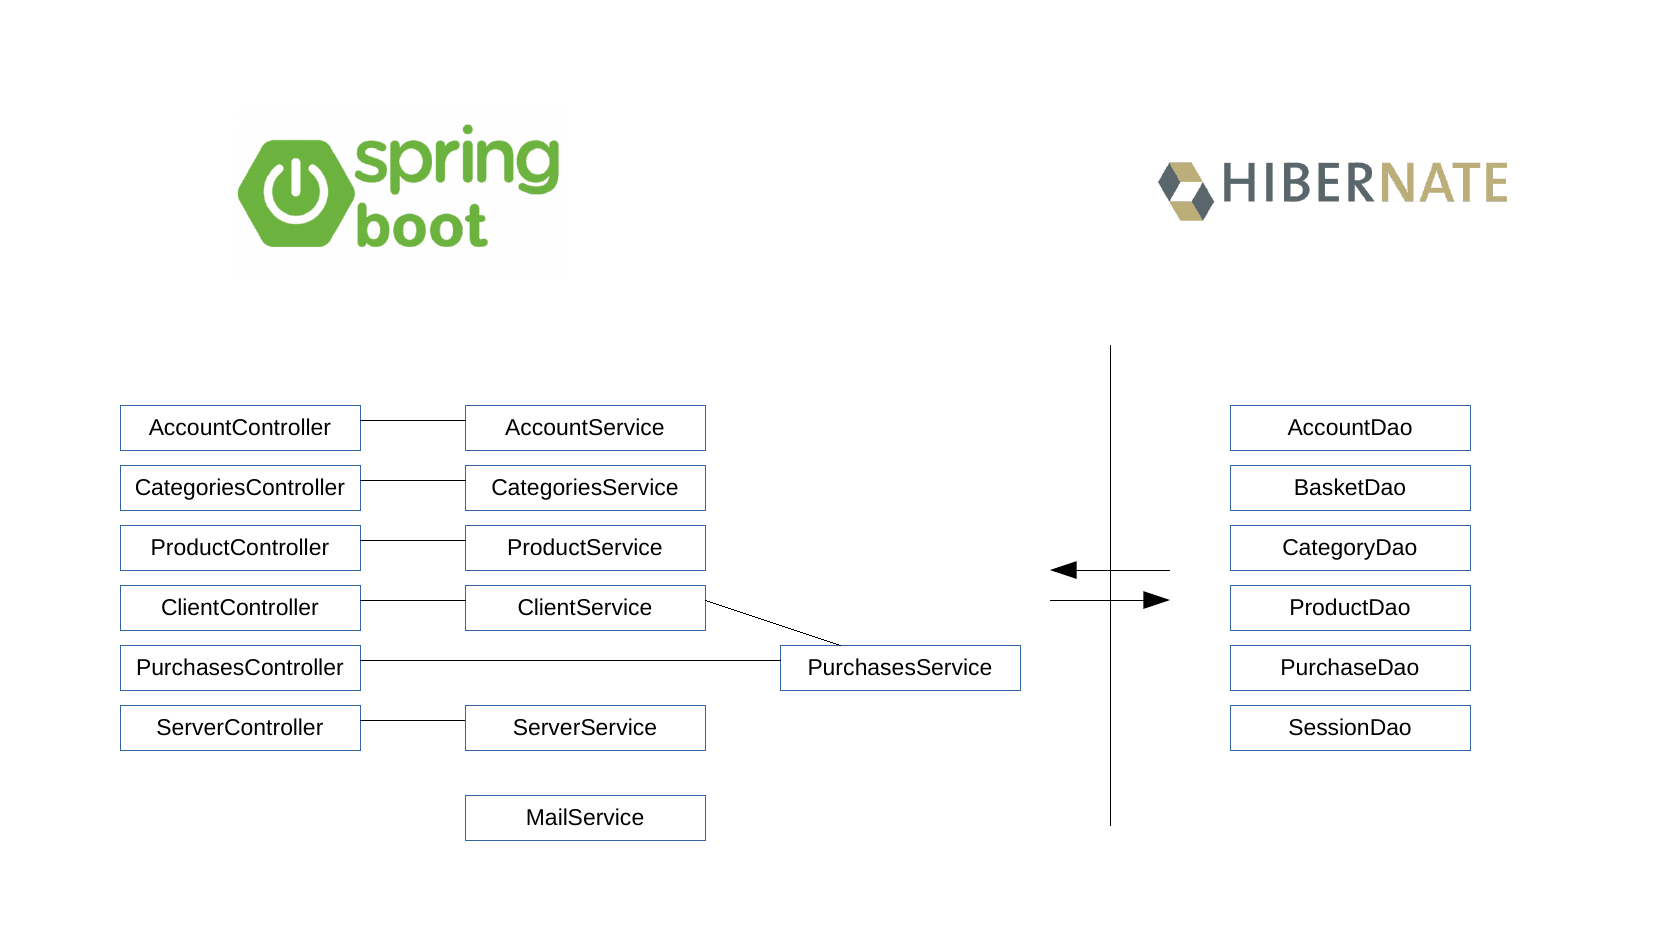

AccountController
AccountService
AccountDao
CategoriesController
CategoriesService
BasketDao
ProductController
ProductService
CategoryDao
ClientController
ClientService
ProductDao
PurchasesController
PurchasesService
PurchaseDao
ServerController
ServerService
SessionDao
MailService